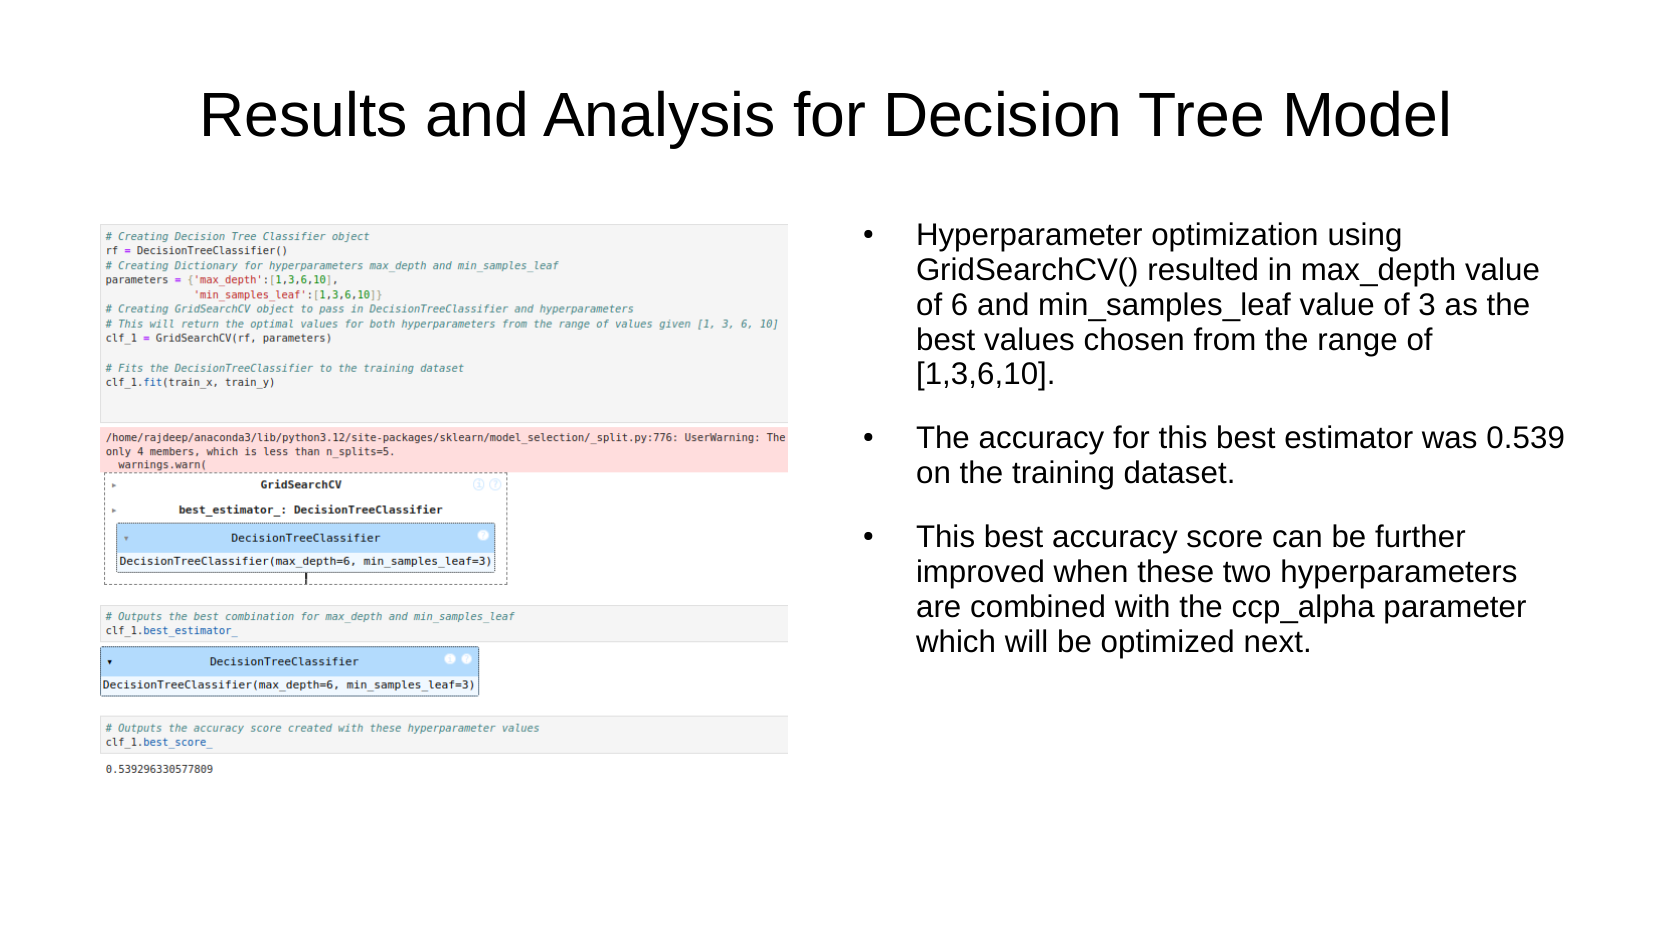

# Results and Analysis for Decision Tree Model
Hyperparameter optimization using GridSearchCV() resulted in max_depth value of 6 and min_samples_leaf value of 3 as the best values chosen from the range of [1,3,6,10].
The accuracy for this best estimator was 0.539 on the training dataset.
This best accuracy score can be further improved when these two hyperparameters are combined with the ccp_alpha parameter which will be optimized next.